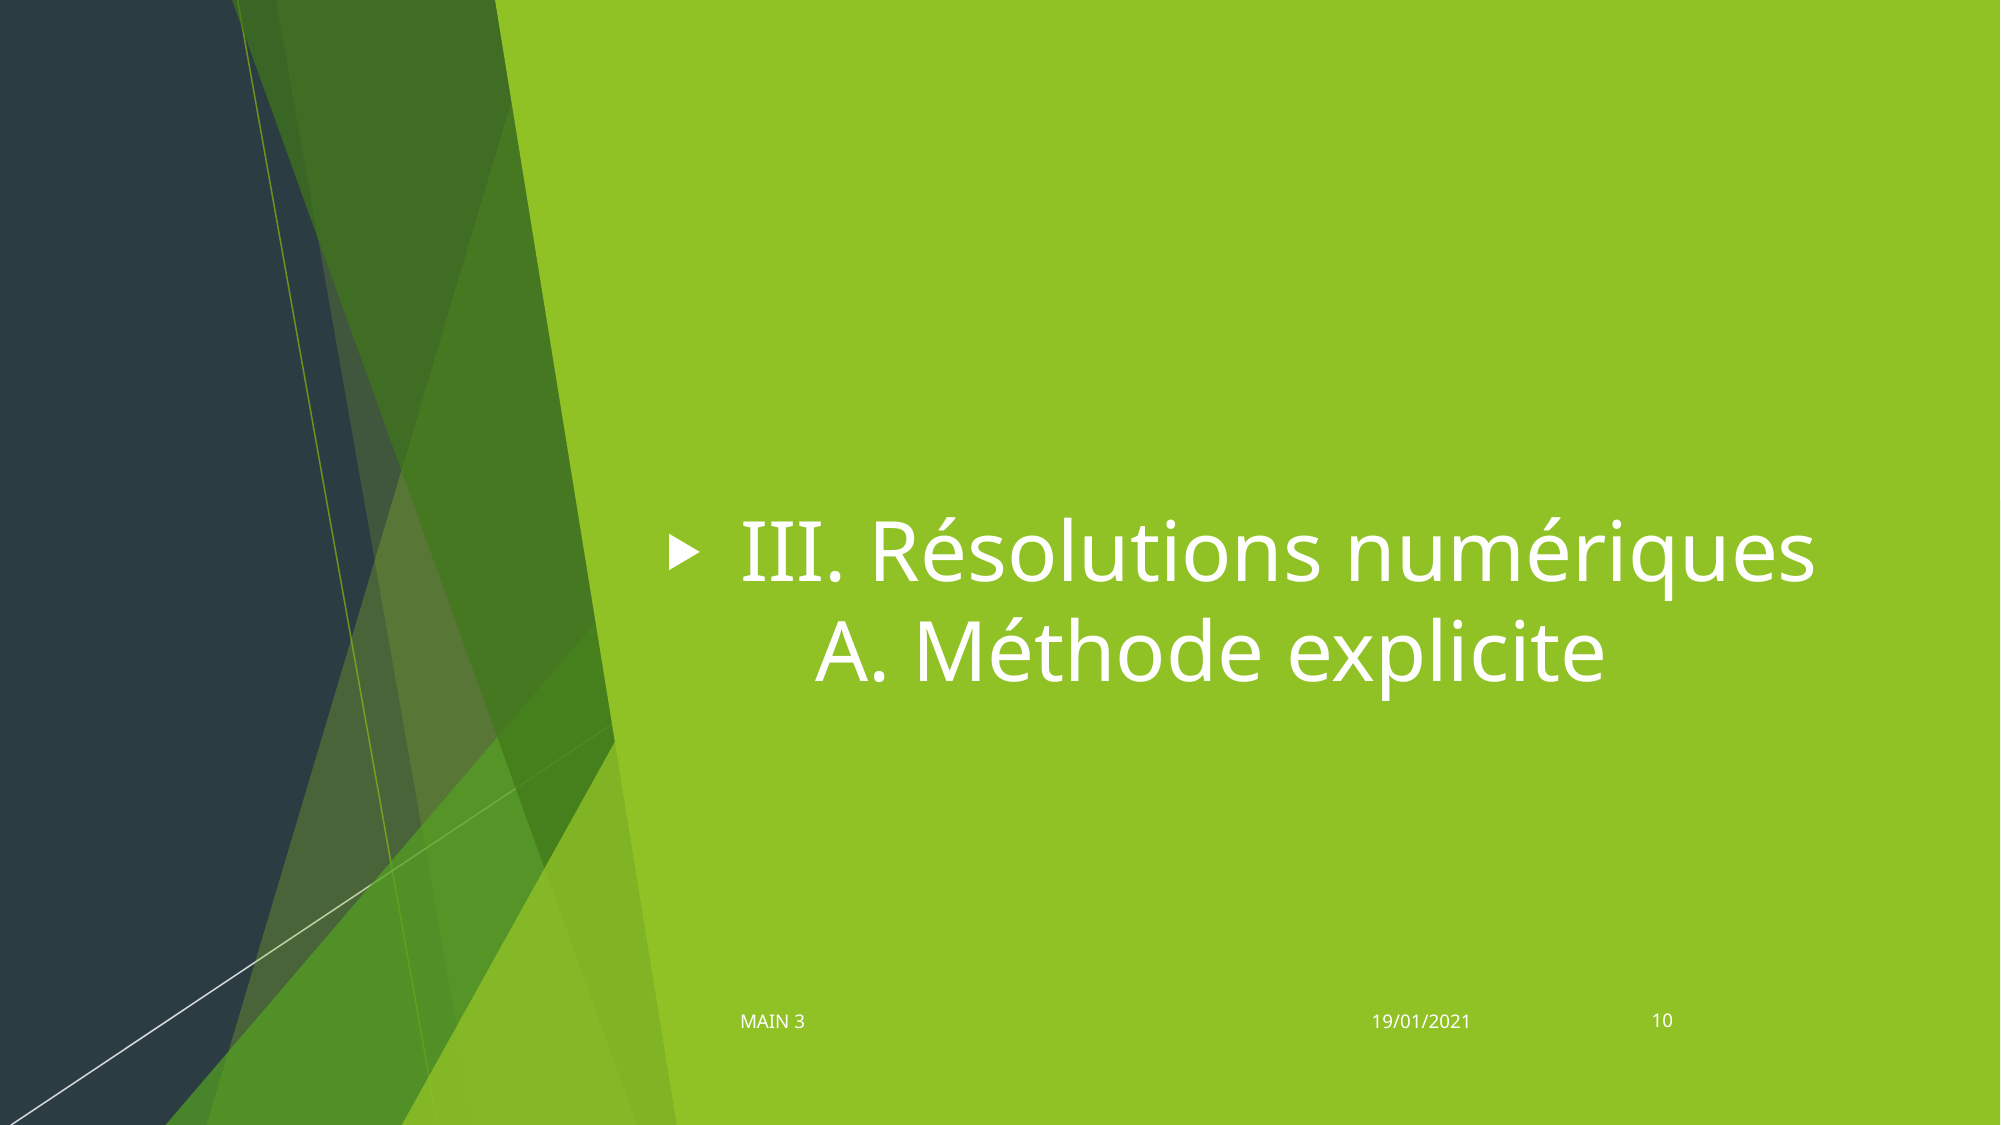

# III. Résolutions numériques A. Méthode explicite
MAIN 3
19/01/2021